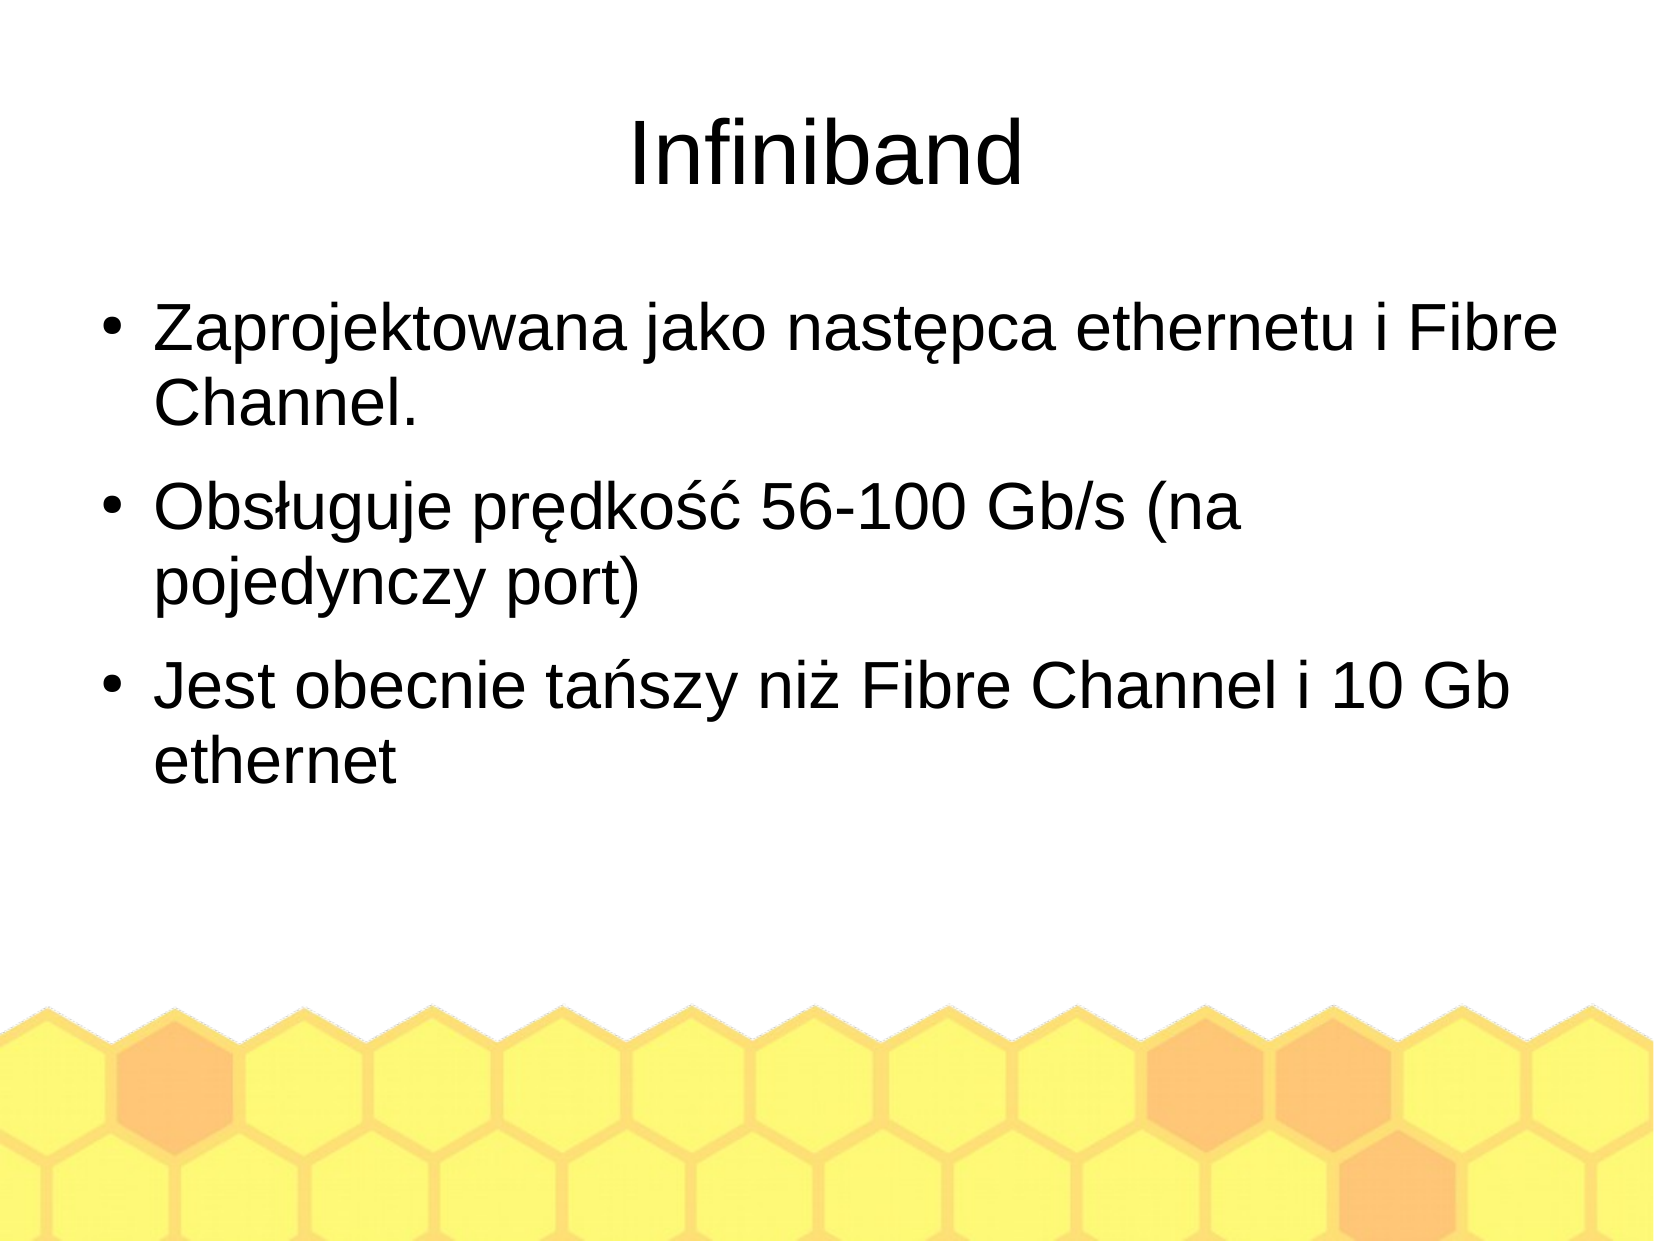

# Infiniband
Zaprojektowana jako następca ethernetu i Fibre Channel.
Obsługuje prędkość 56-100 Gb/s (na pojedynczy port)
Jest obecnie tańszy niż Fibre Channel i 10 Gb ethernet